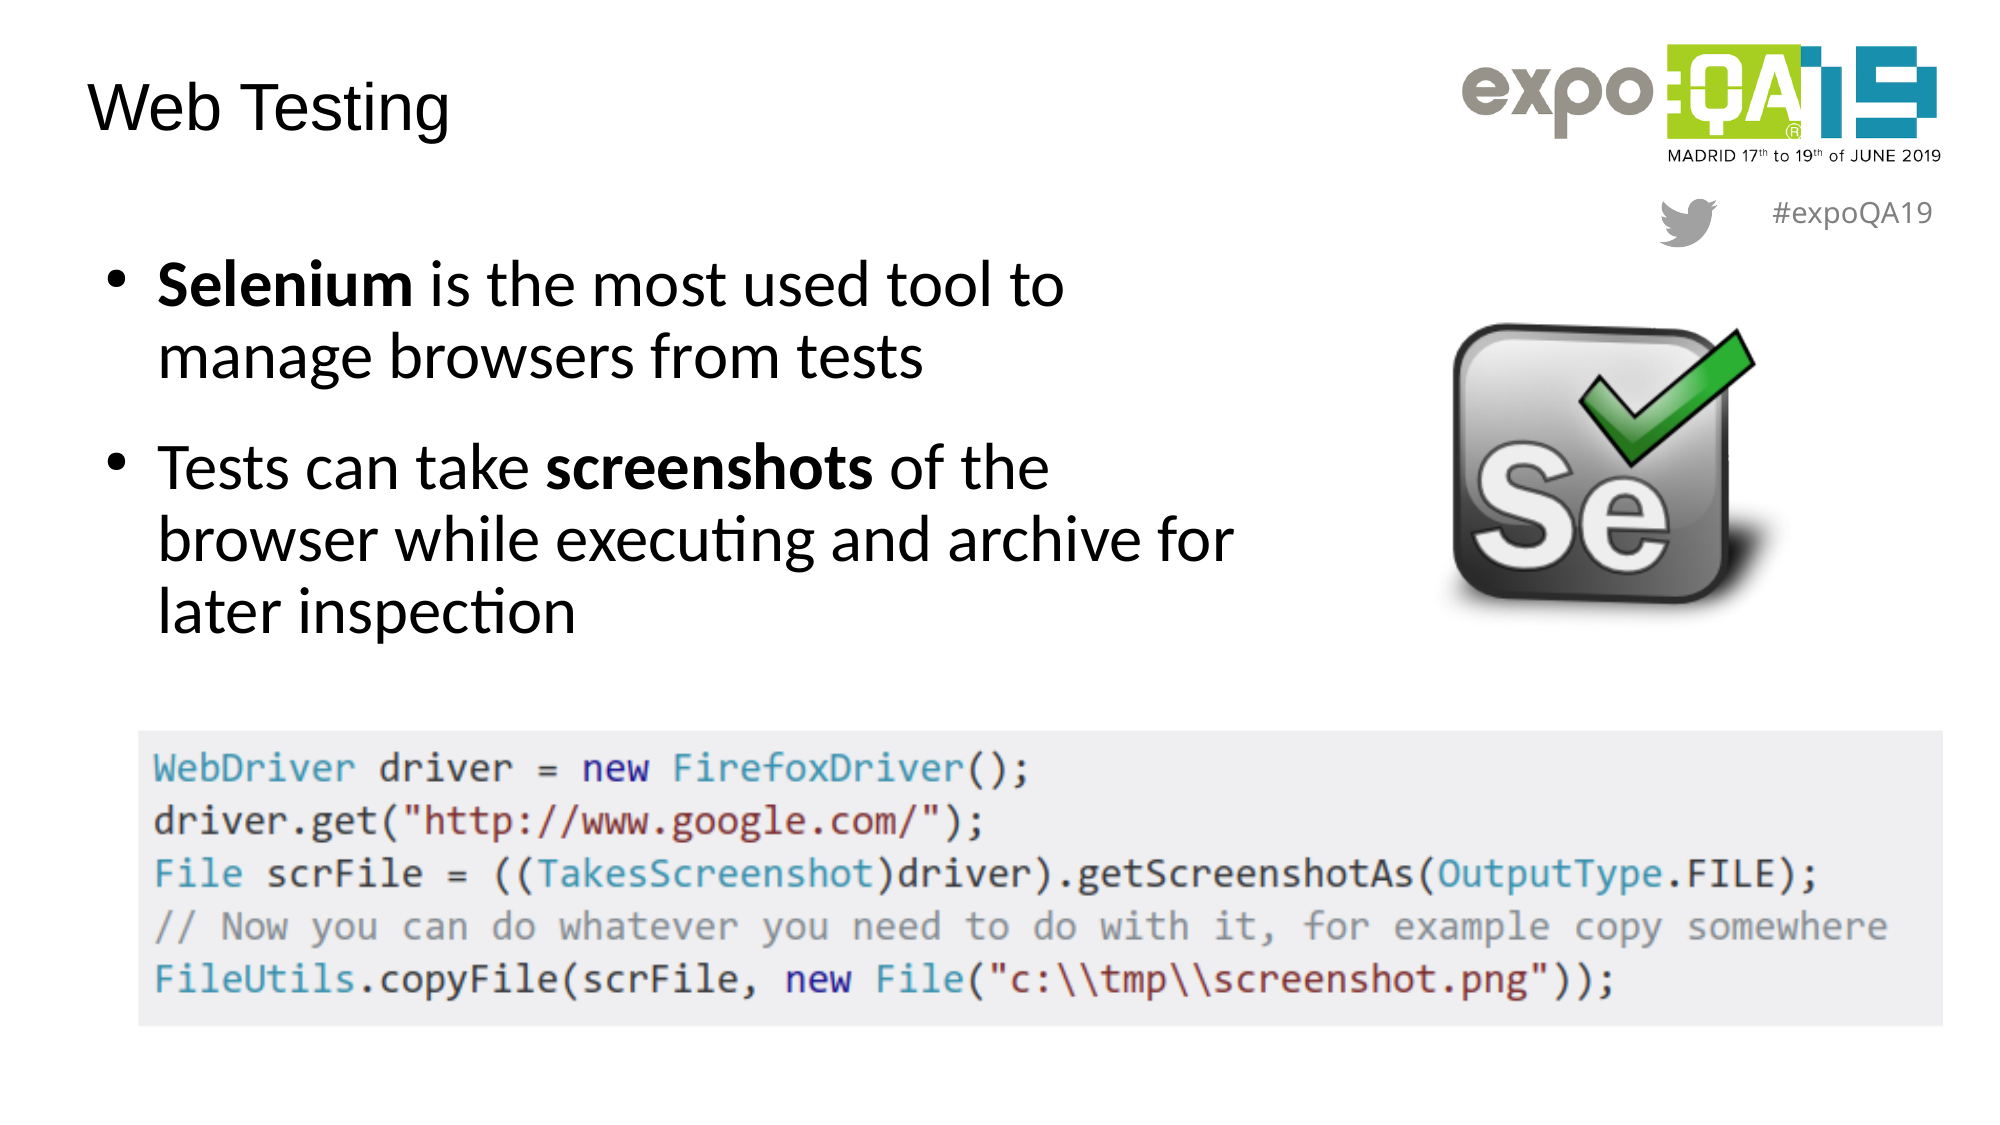

Web Testing
# Selenium is the most used tool to manage browsers from tests
Tests can take screenshots of the browser while executing and archive for later inspection